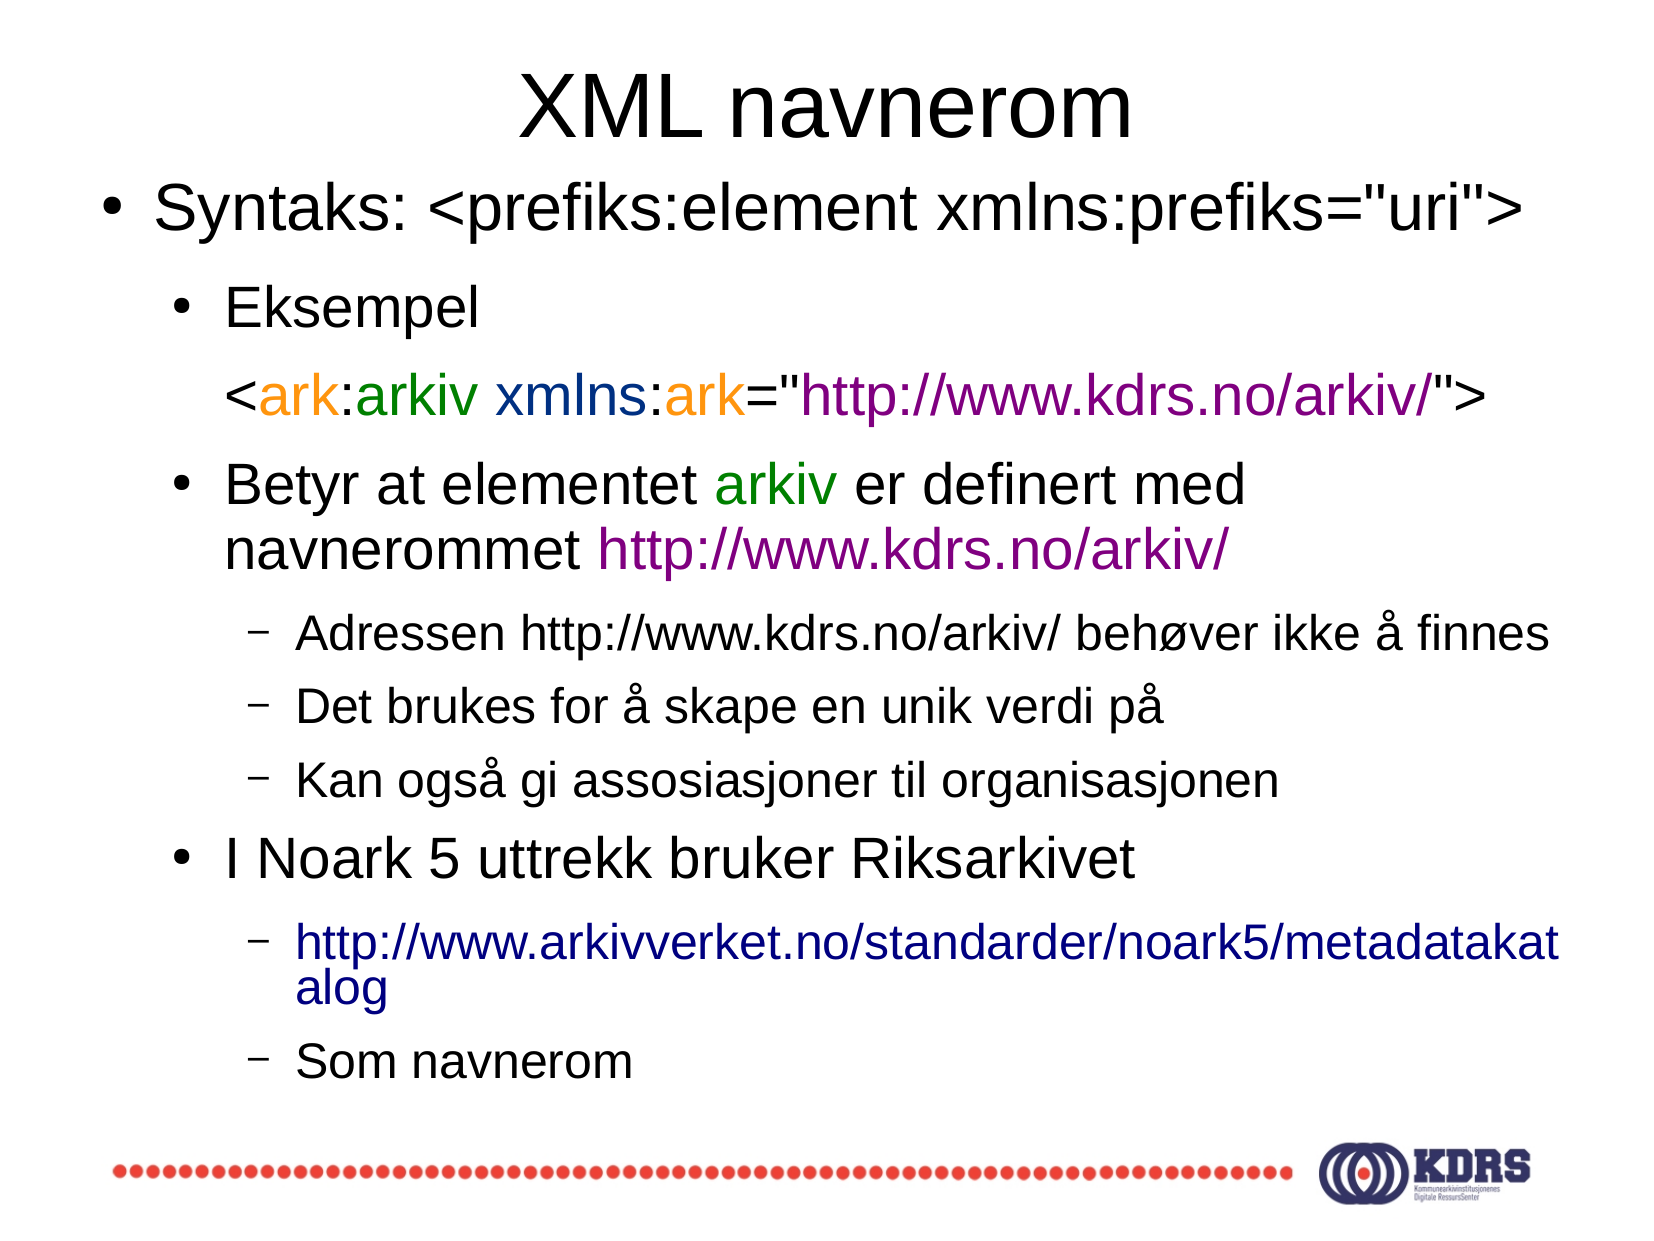

# XML navnerom
Syntaks: <prefiks:element xmlns:prefiks="uri">
Eksempel
<ark:arkiv xmlns:ark="http://www.kdrs.no/arkiv/">
Betyr at elementet arkiv er definert med navnerommet http://www.kdrs.no/arkiv/
Adressen http://www.kdrs.no/arkiv/ behøver ikke å finnes
Det brukes for å skape en unik verdi på
Kan også gi assosiasjoner til organisasjonen
I Noark 5 uttrekk bruker Riksarkivet
http://www.arkivverket.no/standarder/noark5/metadatakatalog
Som navnerom